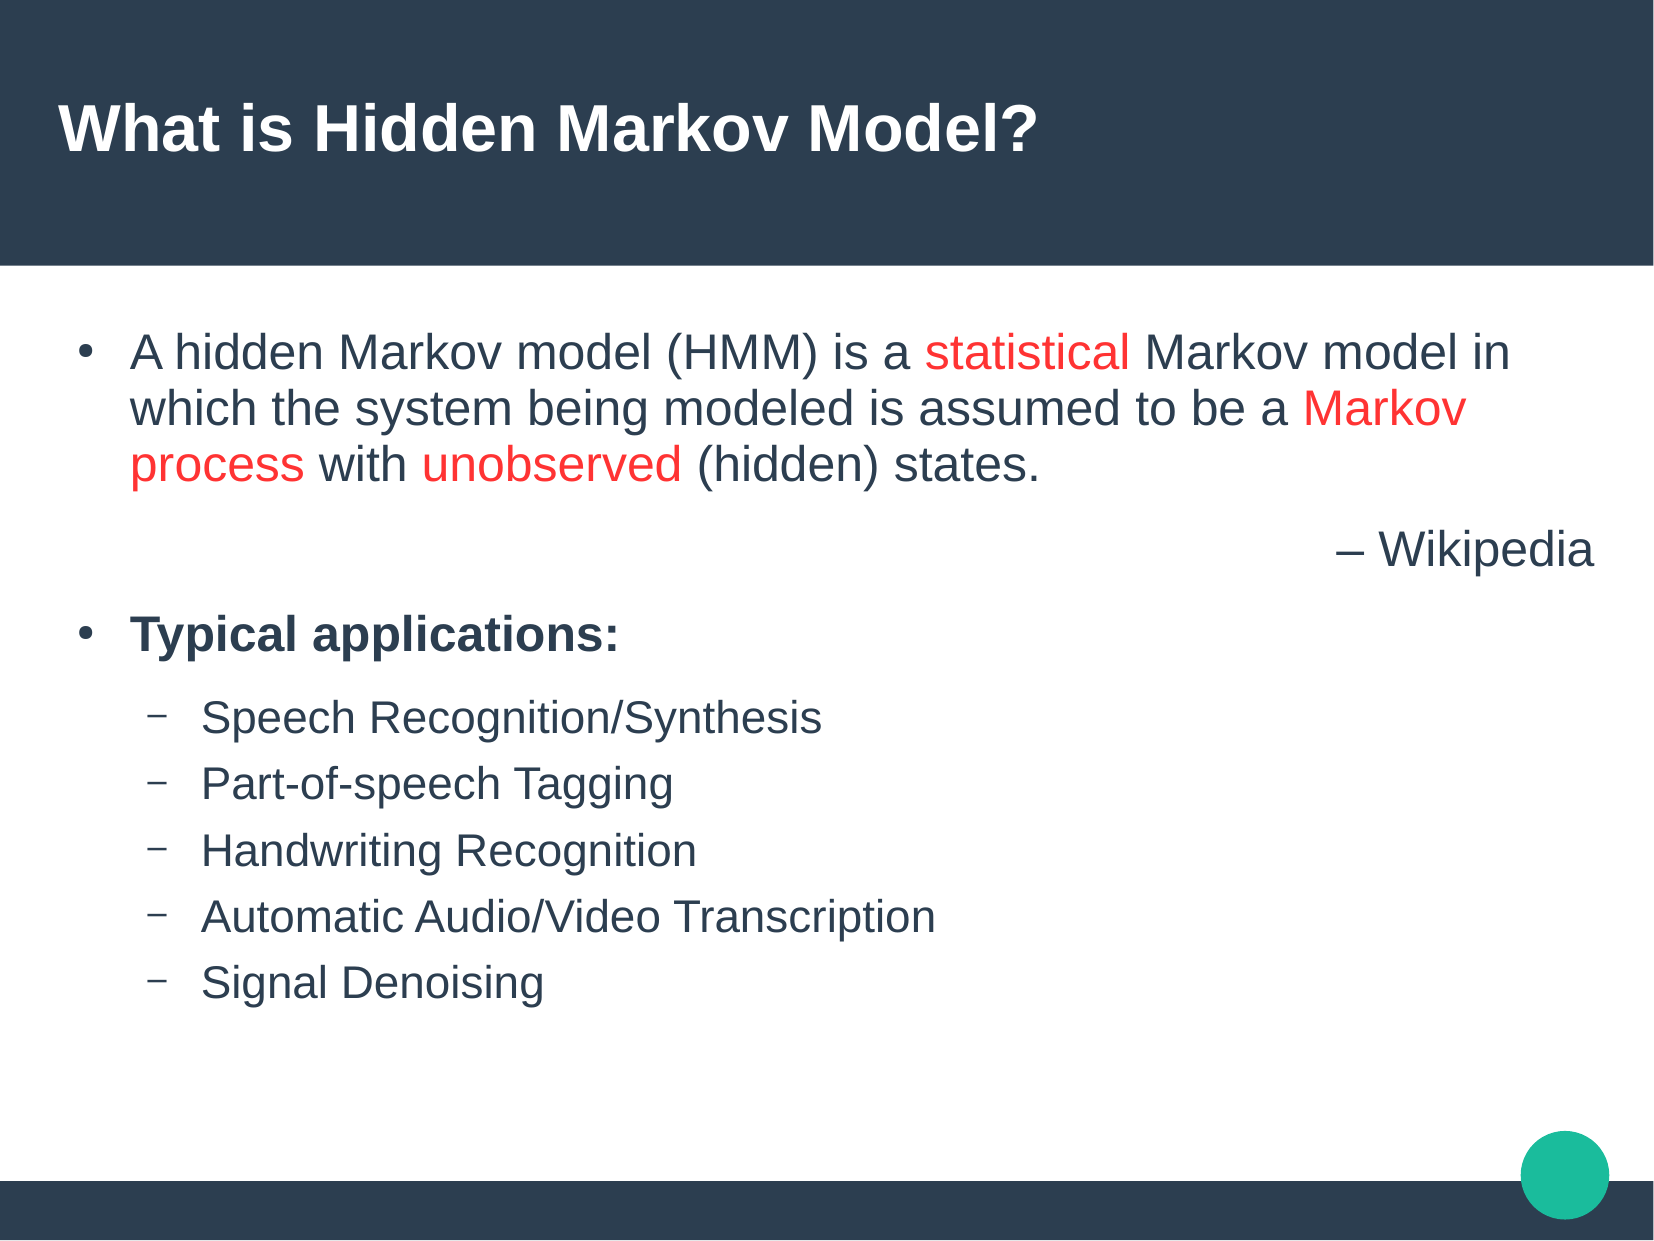

# What is Hidden Markov Model?
A hidden Markov model (HMM) is a statistical Markov model in which the system being modeled is assumed to be a Markov process with unobserved (hidden) states.
– Wikipedia
Typical applications:
Speech Recognition/Synthesis
Part-of-speech Tagging
Handwriting Recognition
Automatic Audio/Video Transcription
Signal Denoising